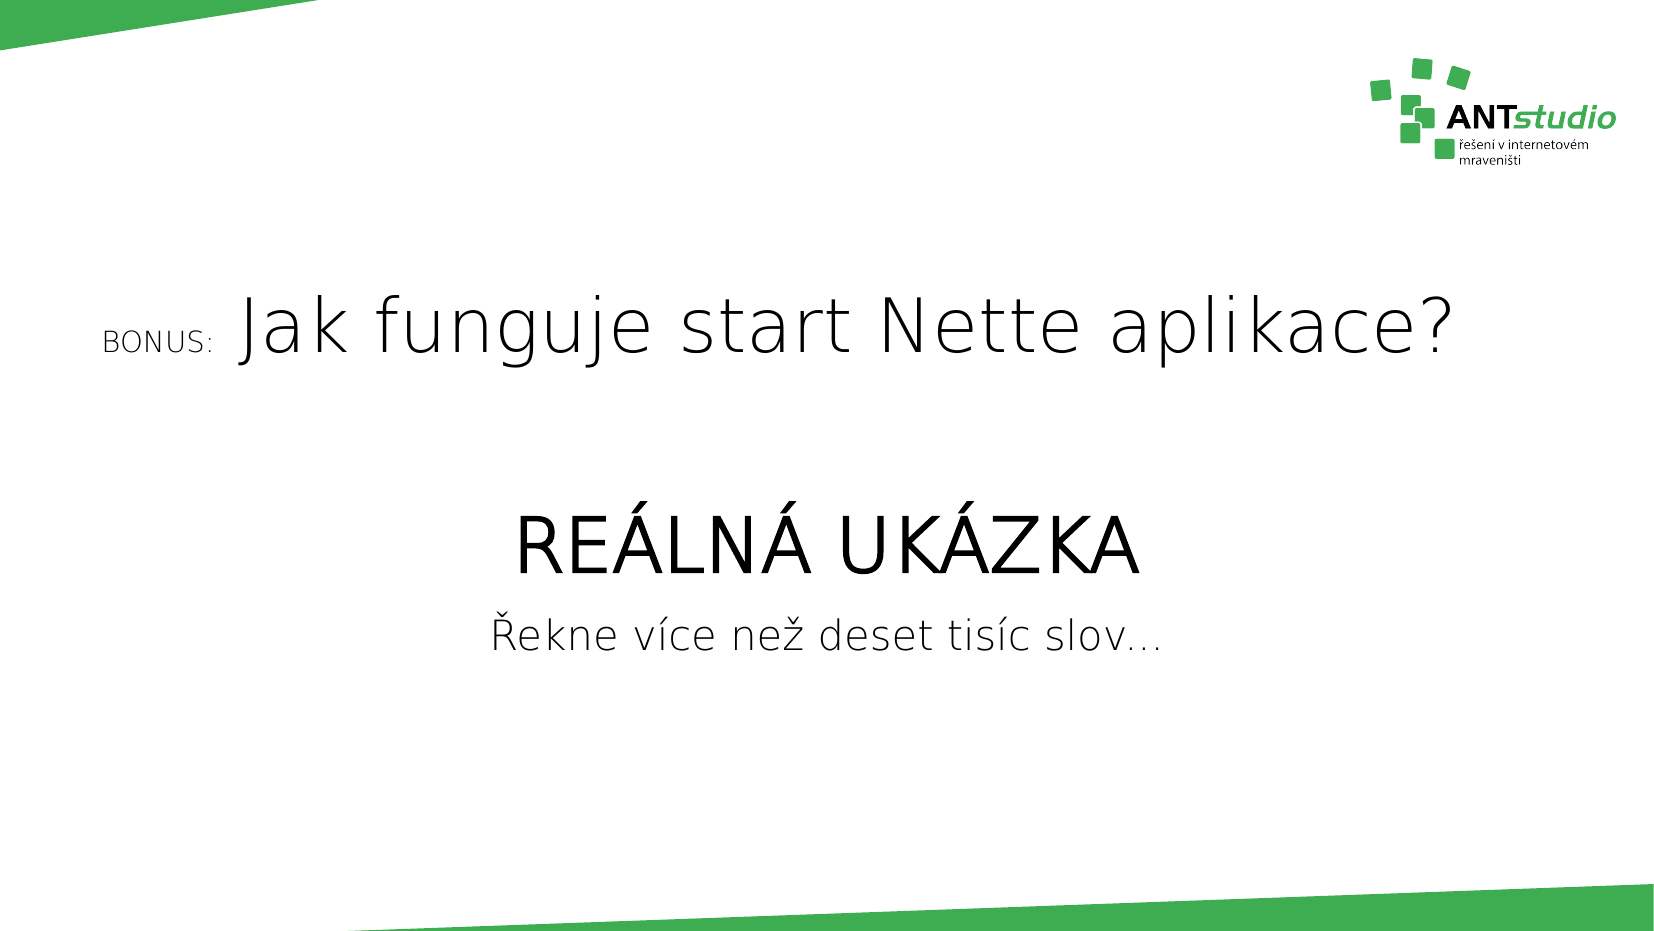

# BONUS: Jak funguje start Nette aplikace?
REÁLNÁ UKÁZKA
Řekne více než deset tisíc slov...